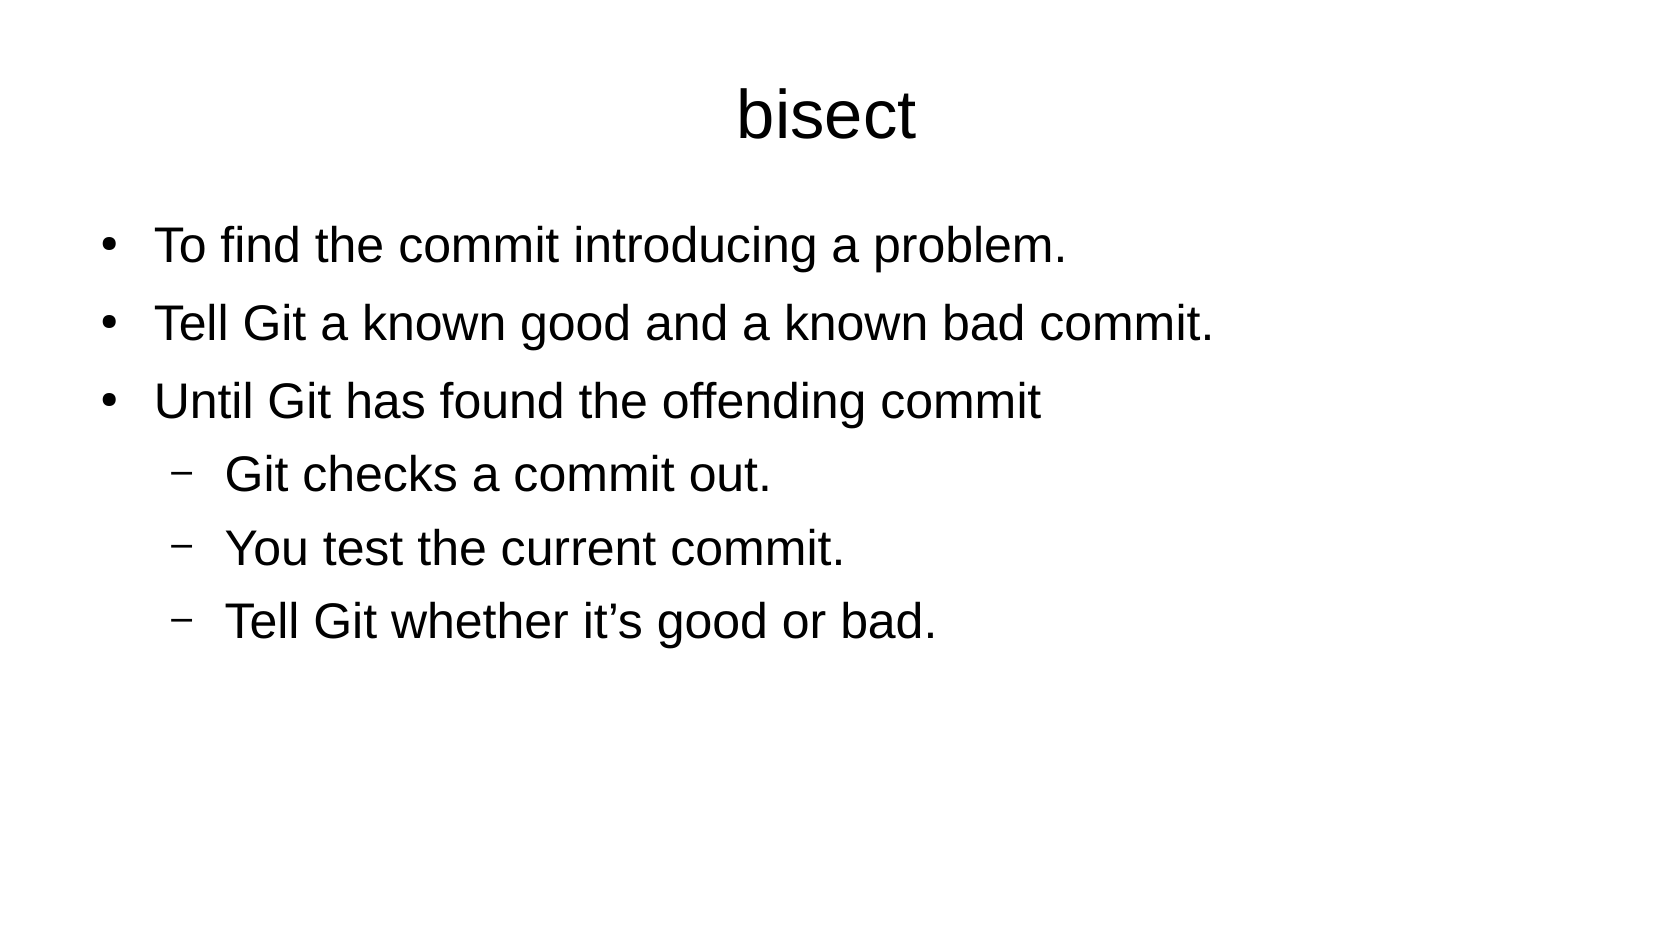

# bisect
To find the commit introducing a problem.
Tell Git a known good and a known bad commit.
Until Git has found the offending commit
Git checks a commit out.
You test the current commit.
Tell Git whether it’s good or bad.